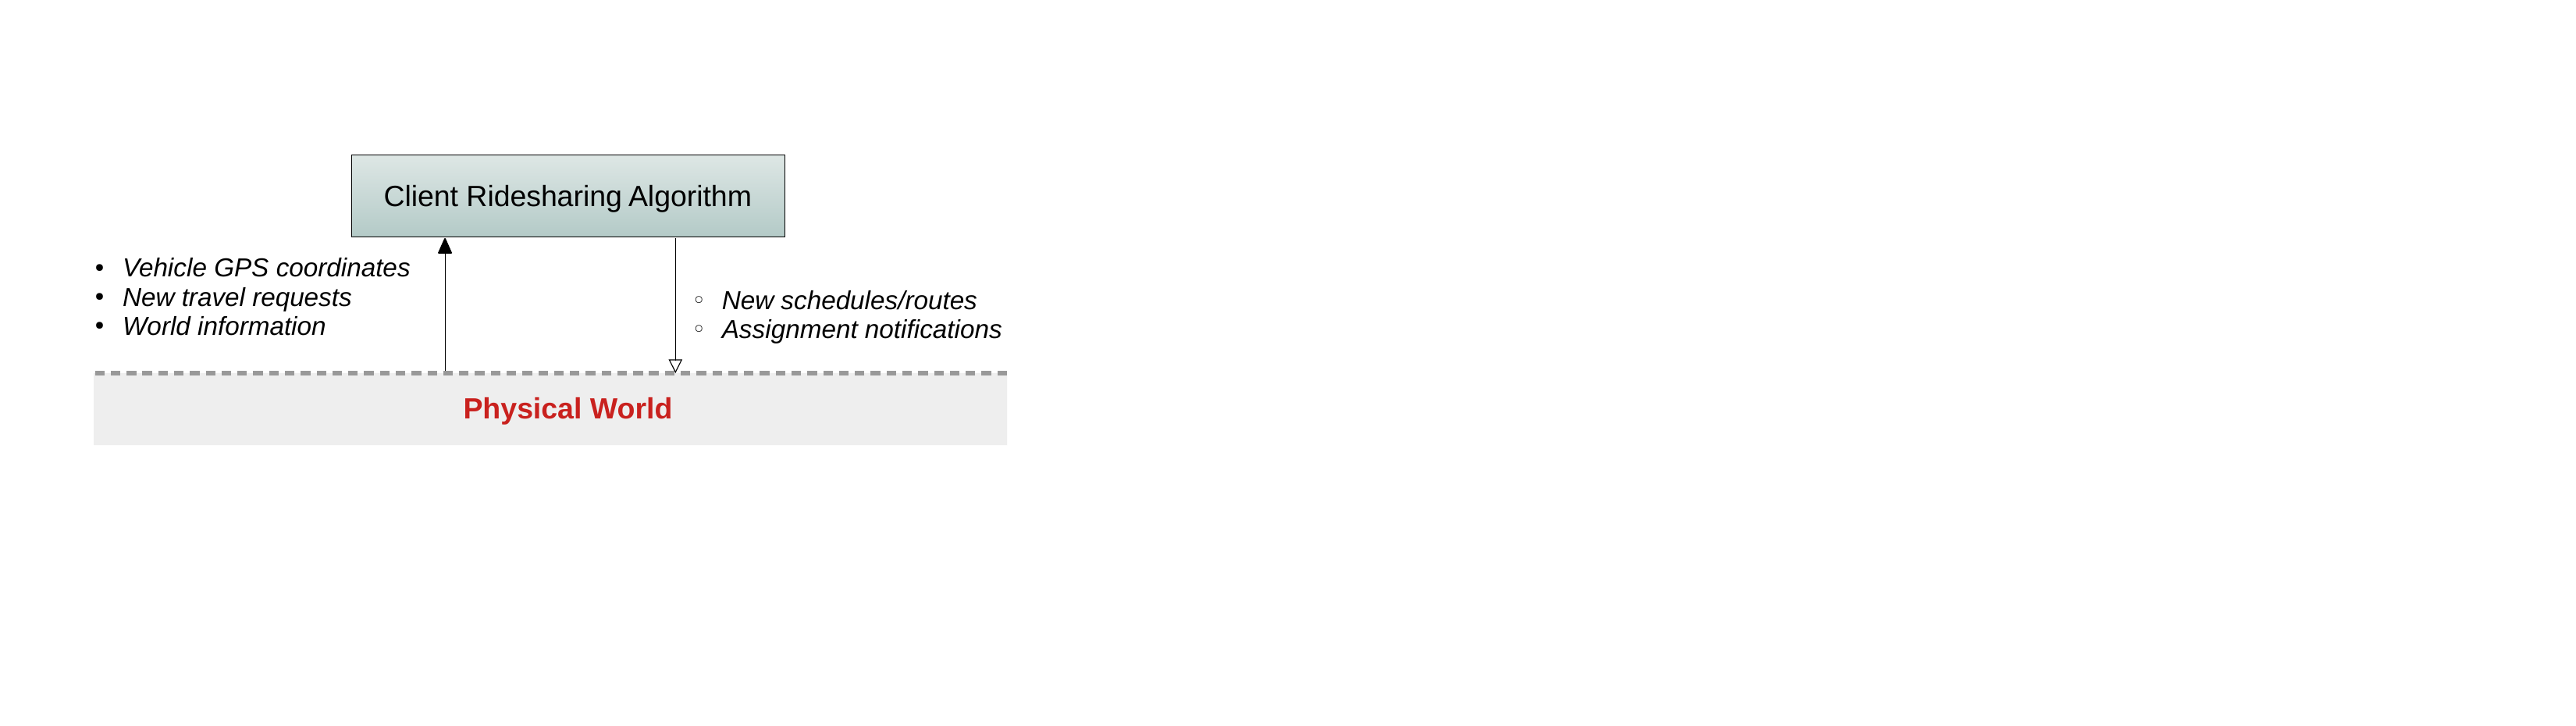

Client Ridesharing Algorithm
Vehicle GPS coordinates
New travel requests
World information
New schedules/routes
Assignment notifications
Physical World